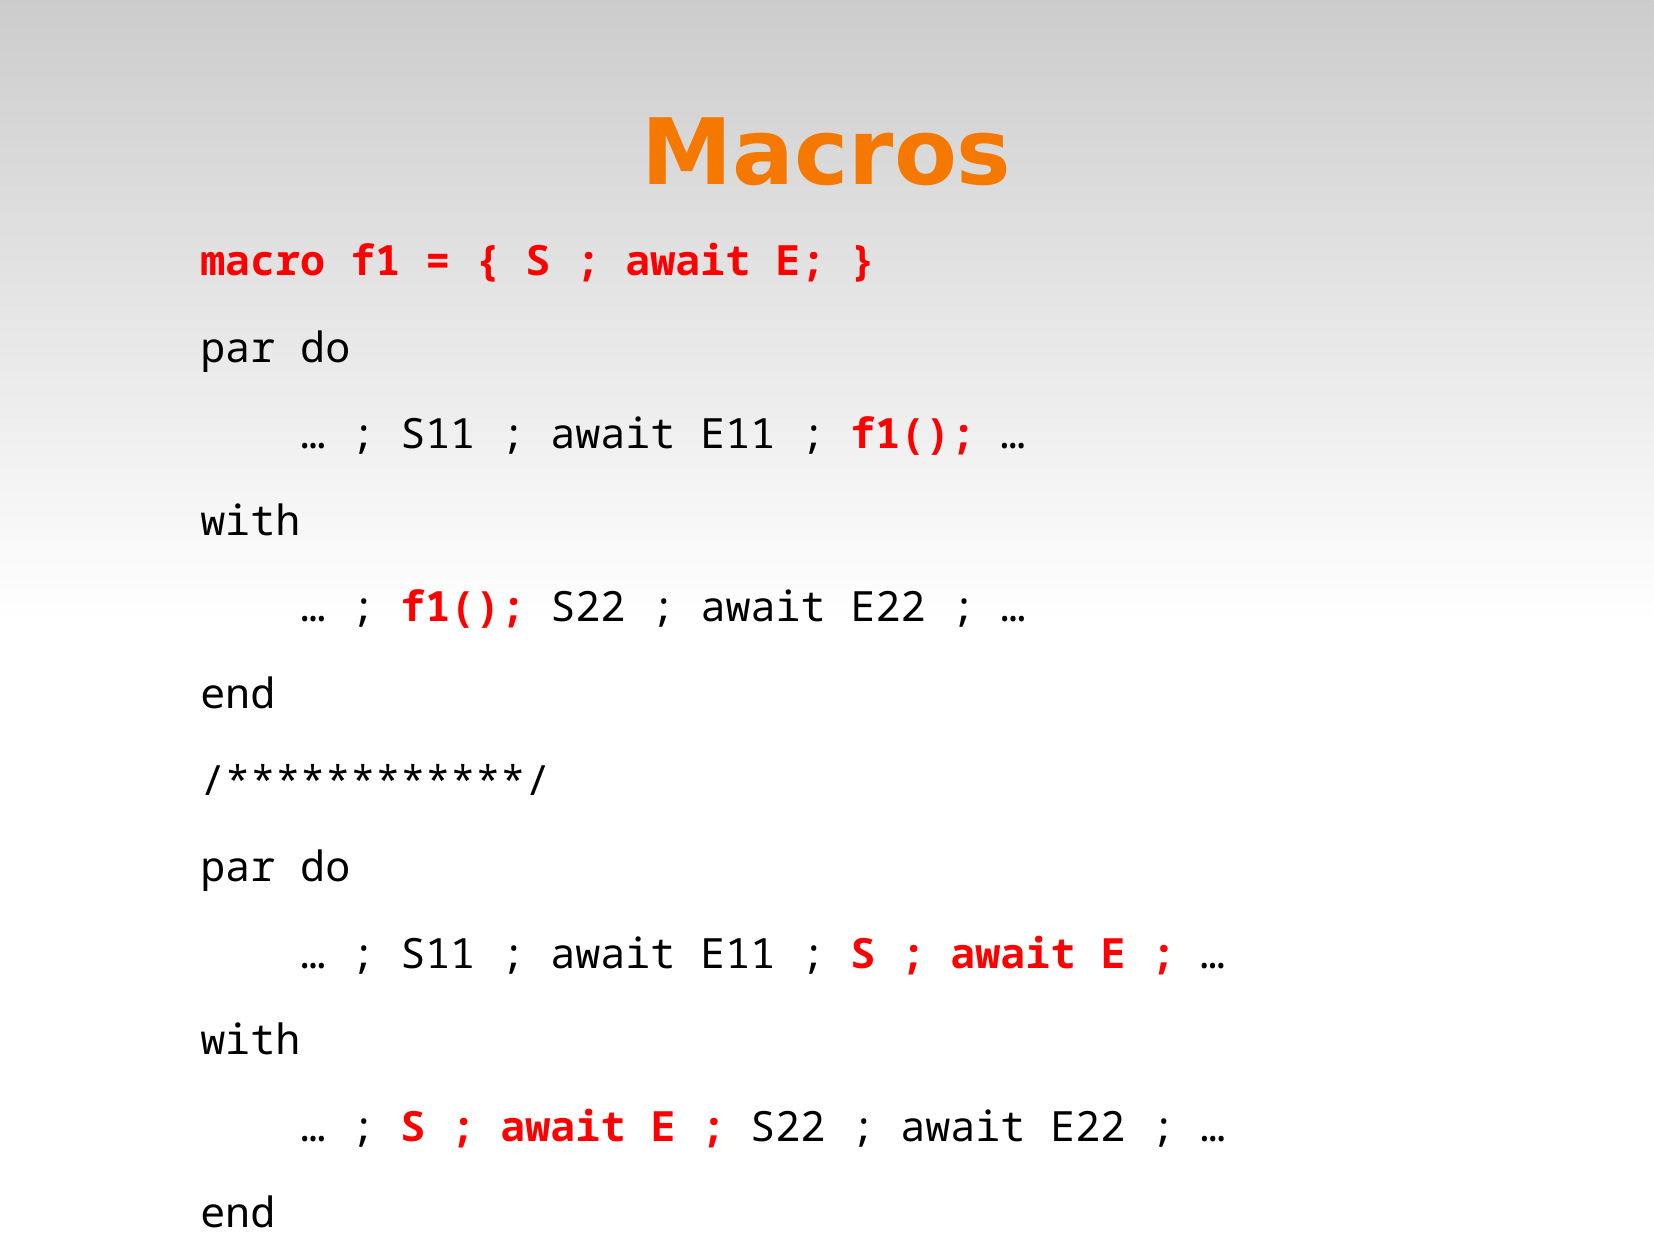

# Macros
 macro f1 = { S ; await E; }
 par do
 … ; S11 ; await E11 ; f1(); …
 with
 … ; f1(); S22 ; await E22 ; …
 end
 /************/
 par do
 … ; S11 ; await E11 ; S ; await E ; …
 with
 … ; S ; await E ; S22 ; await E22 ; …
 end